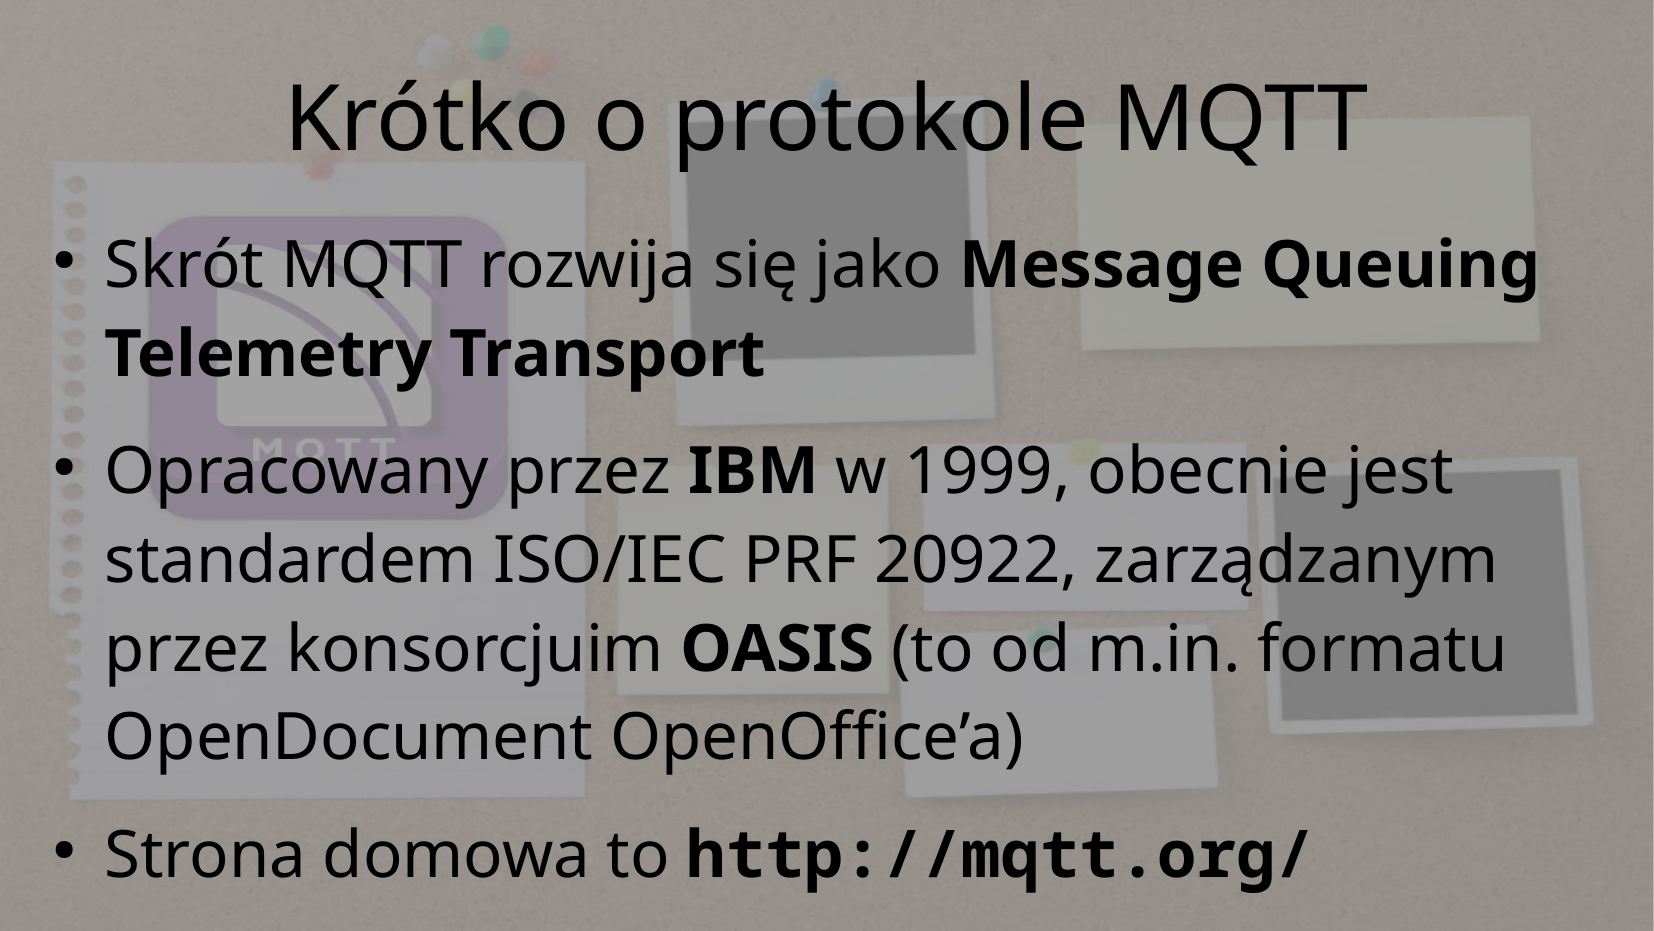

# Krótko o protokole MQTT
Skrót MQTT rozwija się jako Message Queuing Telemetry Transport
Opracowany przez IBM w 1999, obecnie jest standardem ISO/IEC PRF 20922, zarządzanym przez konsorcjuim OASIS (to od m.in. formatu OpenDocument OpenOffice’a)
Strona domowa to http://mqtt.org/